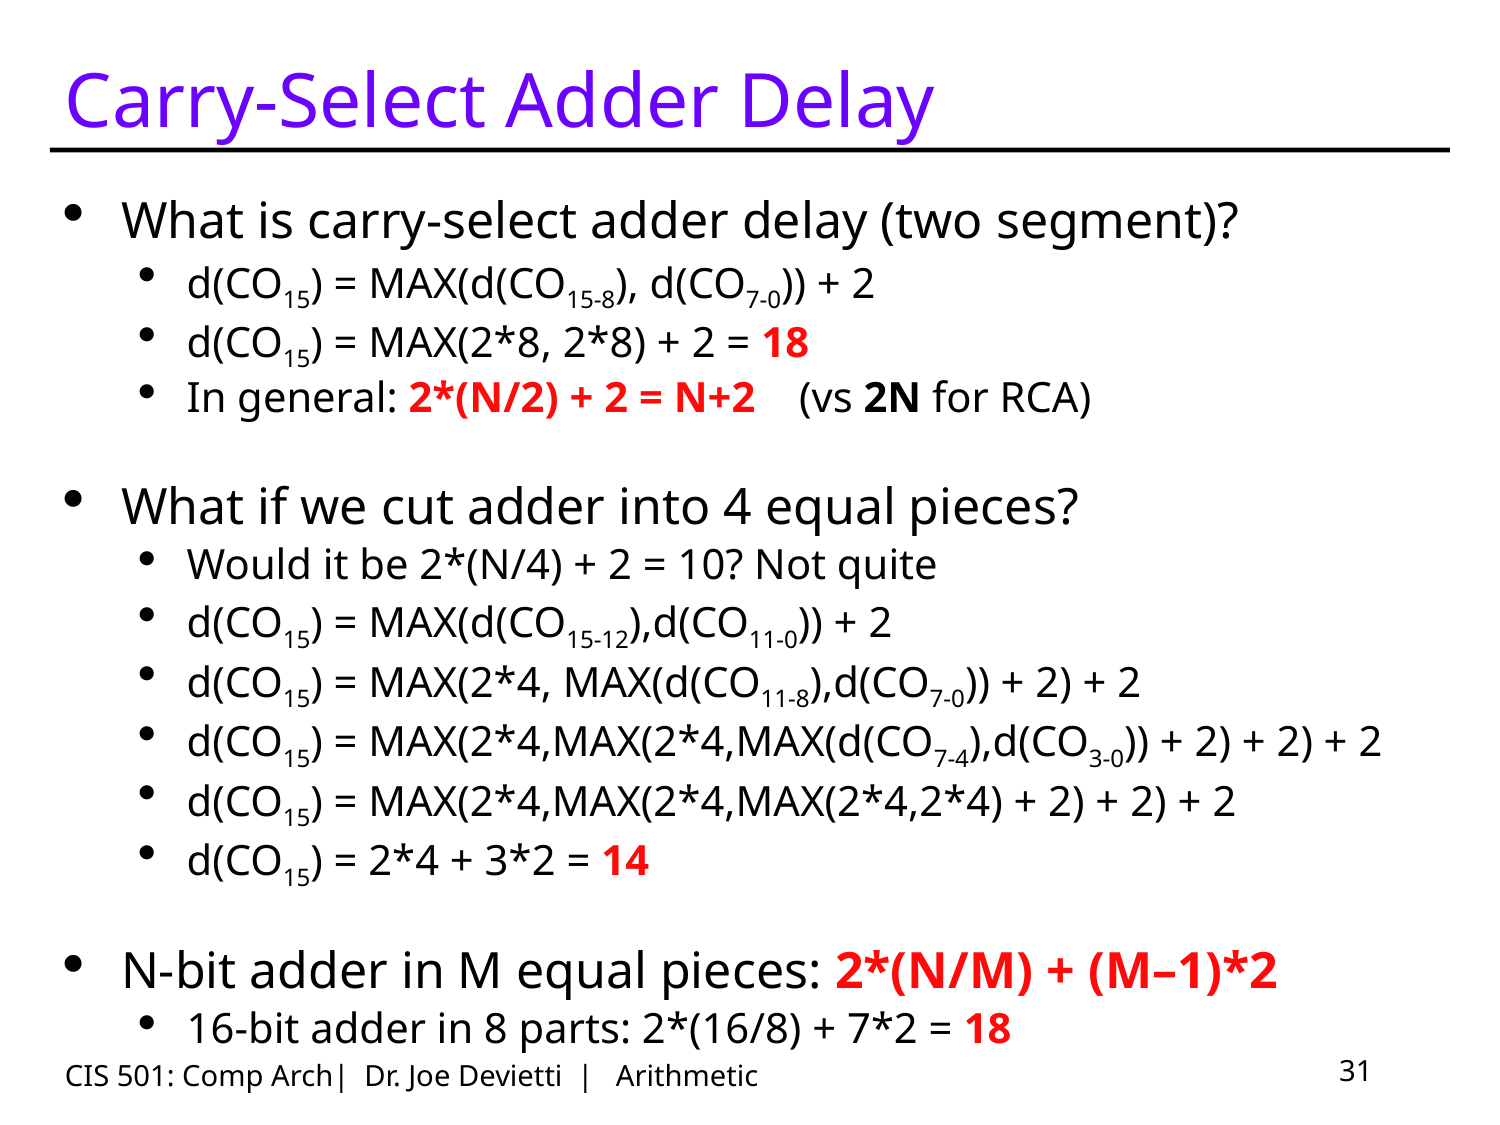

Carry-Select Adder Delay
What is carry-select adder delay (two segment)?
d(CO15) = MAX(d(CO15-8), d(CO7-0)) + 2
d(CO15) = MAX(2*8, 2*8) + 2 = 18
In general: 2*(N/2) + 2 = N+2 (vs 2N for RCA)
What if we cut adder into 4 equal pieces?
Would it be 2*(N/4) + 2 = 10? Not quite
d(CO15) = MAX(d(CO15-12),d(CO11-0)) + 2
d(CO15) = MAX(2*4, MAX(d(CO11-8),d(CO7-0)) + 2) + 2
d(CO15) = MAX(2*4,MAX(2*4,MAX(d(CO7-4),d(CO3-0)) + 2) + 2) + 2
d(CO15) = MAX(2*4,MAX(2*4,MAX(2*4,2*4) + 2) + 2) + 2
d(CO15) = 2*4 + 3*2 = 14
N-bit adder in M equal pieces: 2*(N/M) + (M–1)*2
16-bit adder in 8 parts: 2*(16/8) + 7*2 = 18
CIS 501: Comp Arch| Dr. Joe Devietti | Arithmetic